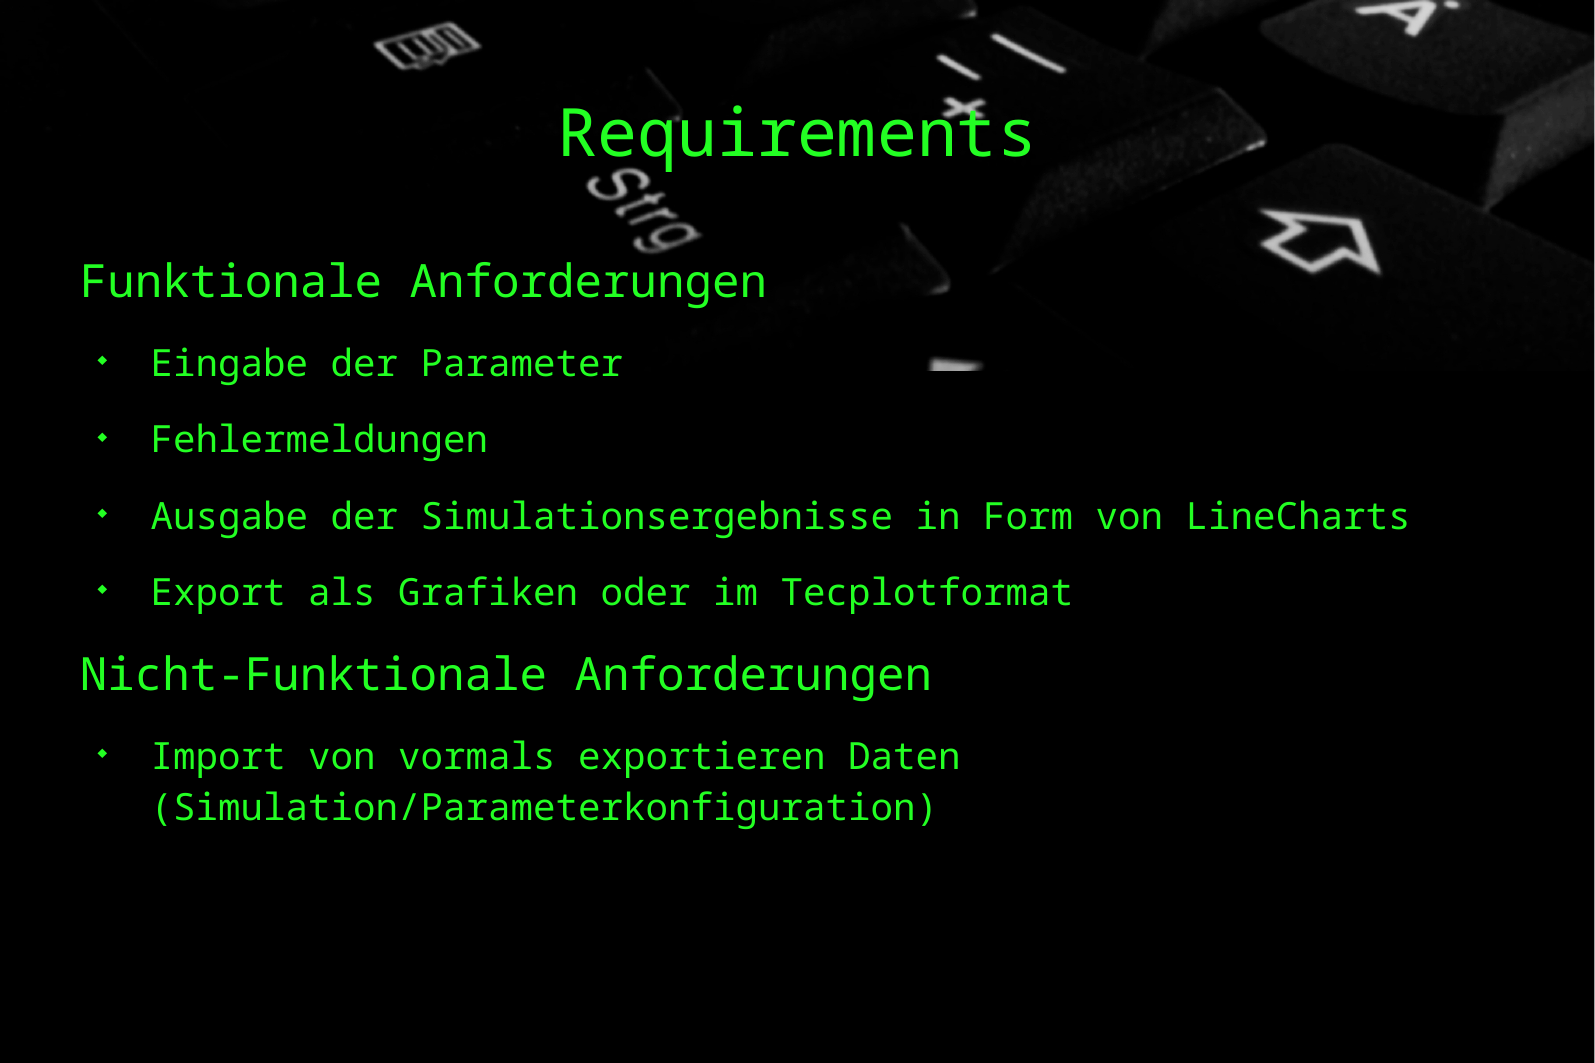

# Requirements
Funktionale Anforderungen
Eingabe der Parameter
Fehlermeldungen
Ausgabe der Simulationsergebnisse in Form von LineCharts
Export als Grafiken oder im Tecplotformat
Nicht-Funktionale Anforderungen
Import von vormals exportieren Daten (Simulation/Parameterkonfiguration)